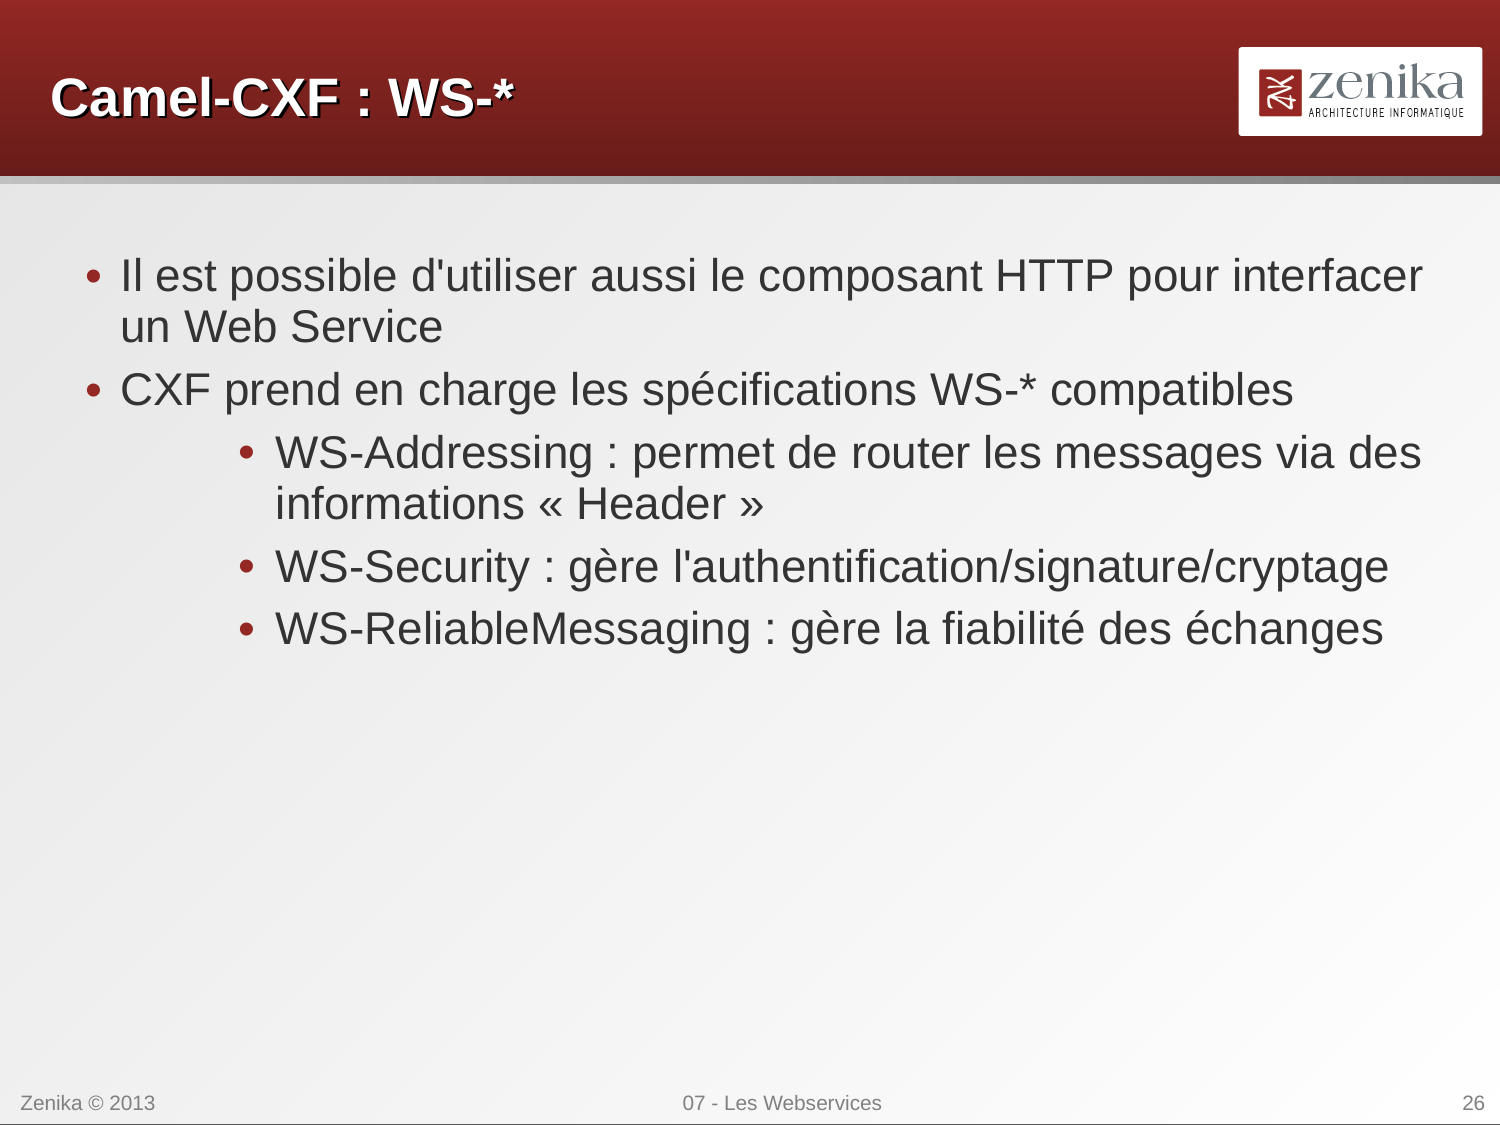

# Camel-CXF : WS-*
Il est possible d'utiliser aussi le composant HTTP pour interfacer un Web Service
CXF prend en charge les spécifications WS-* compatibles
WS-Addressing : permet de router les messages via des informations « Header »
WS-Security : gère l'authentification/signature/cryptage
WS-ReliableMessaging : gère la fiabilité des échanges